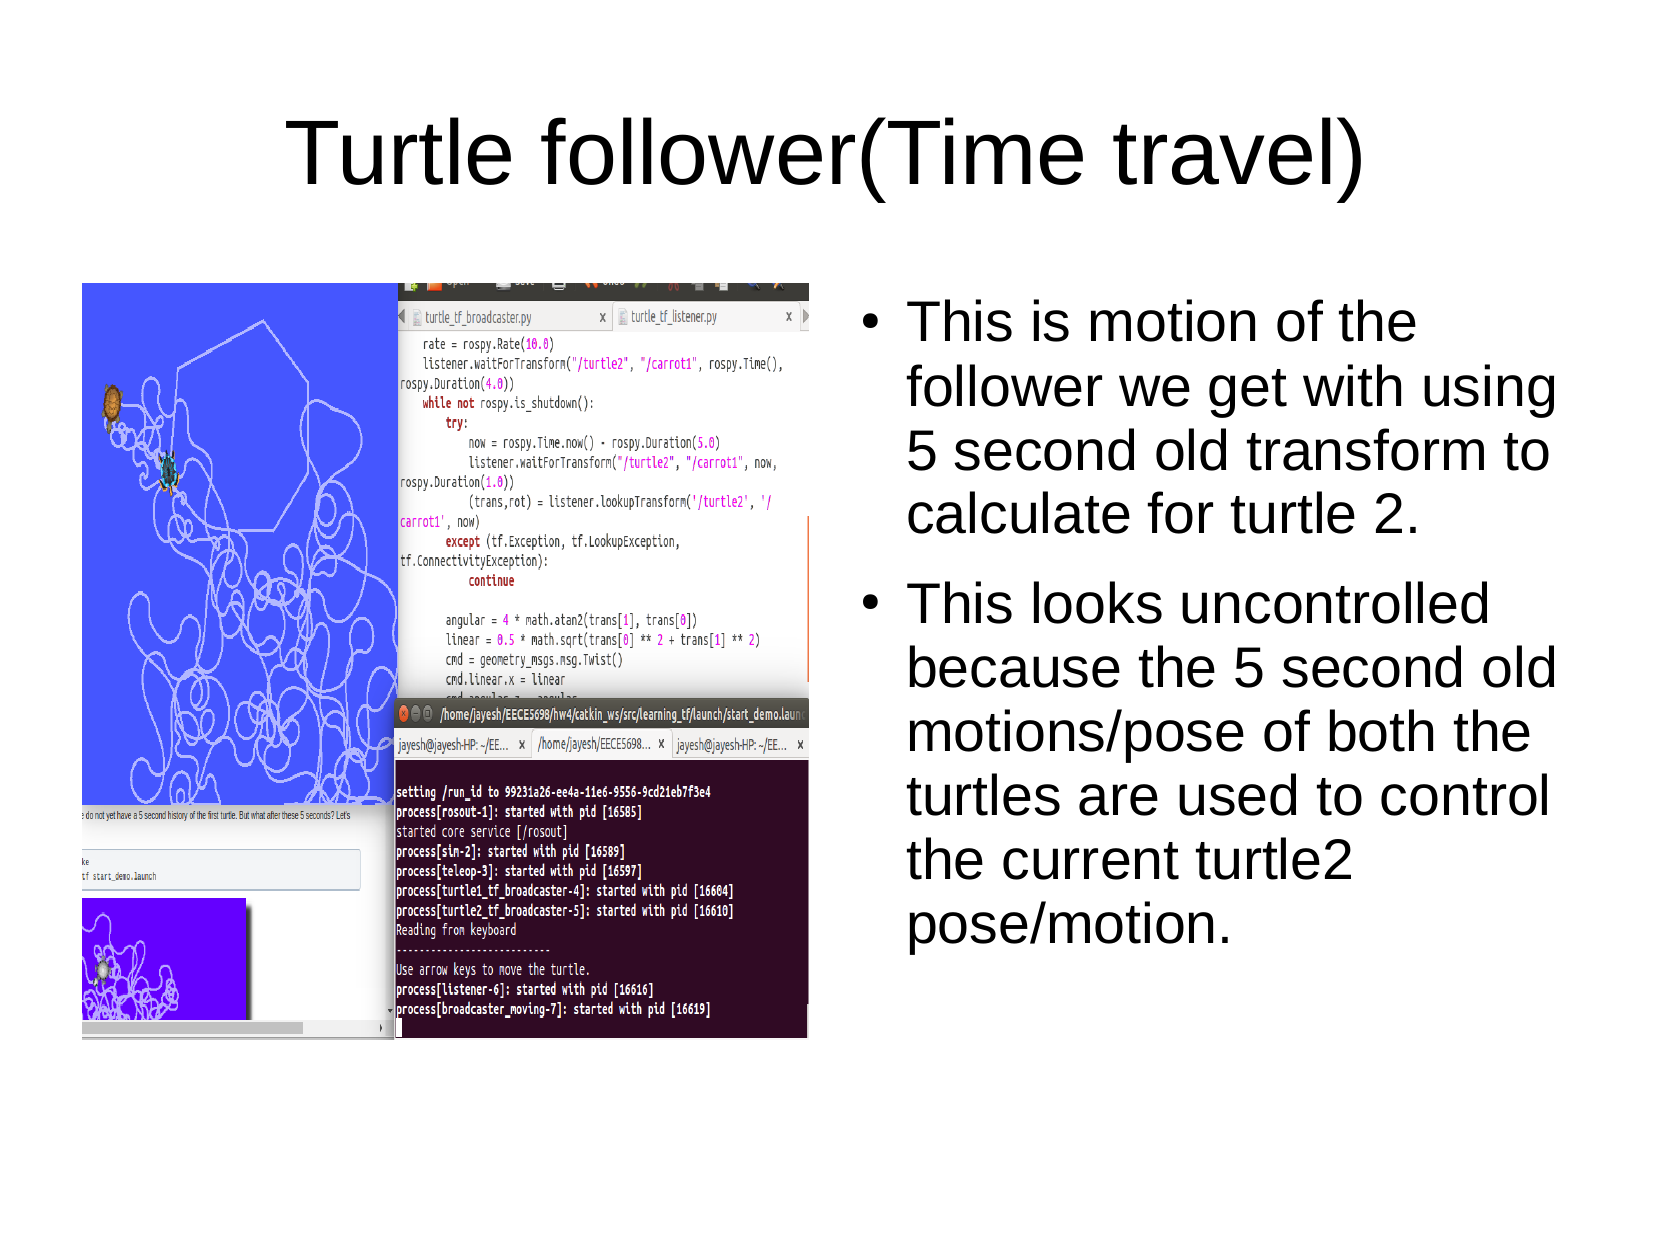

# Turtle follower(Time travel)
This is motion of the follower we get with using 5 second old transform to calculate for turtle 2.
This looks uncontrolled because the 5 second old motions/pose of both the turtles are used to control the current turtle2 pose/motion.